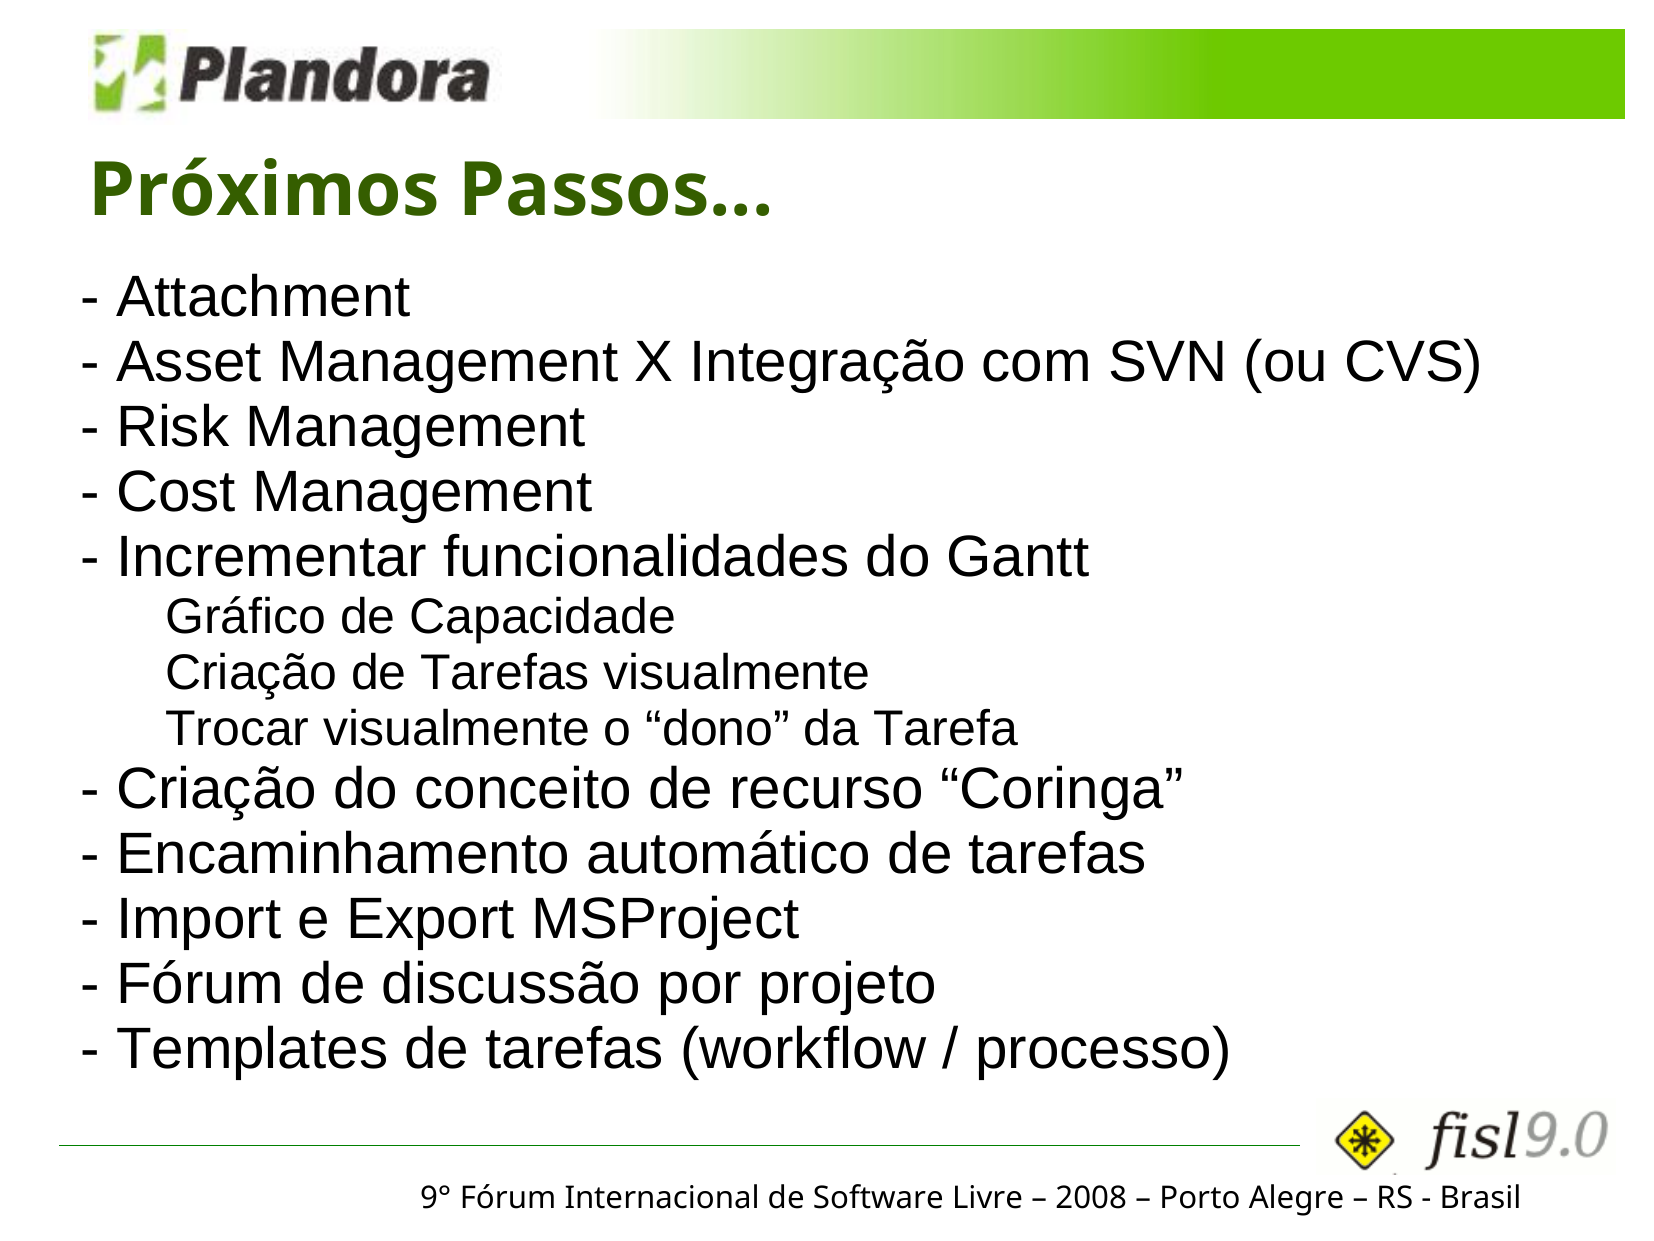

# Próximos Passos...
- Attachment
- Asset Management X Integração com SVN (ou CVS)
- Risk Management
- Cost Management
- Incrementar funcionalidades do Gantt
 Gráfico de Capacidade
 Criação de Tarefas visualmente
 Trocar visualmente o “dono” da Tarefa
- Criação do conceito de recurso “Coringa”
- Encaminhamento automático de tarefas
- Import e Export MSProject
- Fórum de discussão por projeto
- Templates de tarefas (workflow / processo)